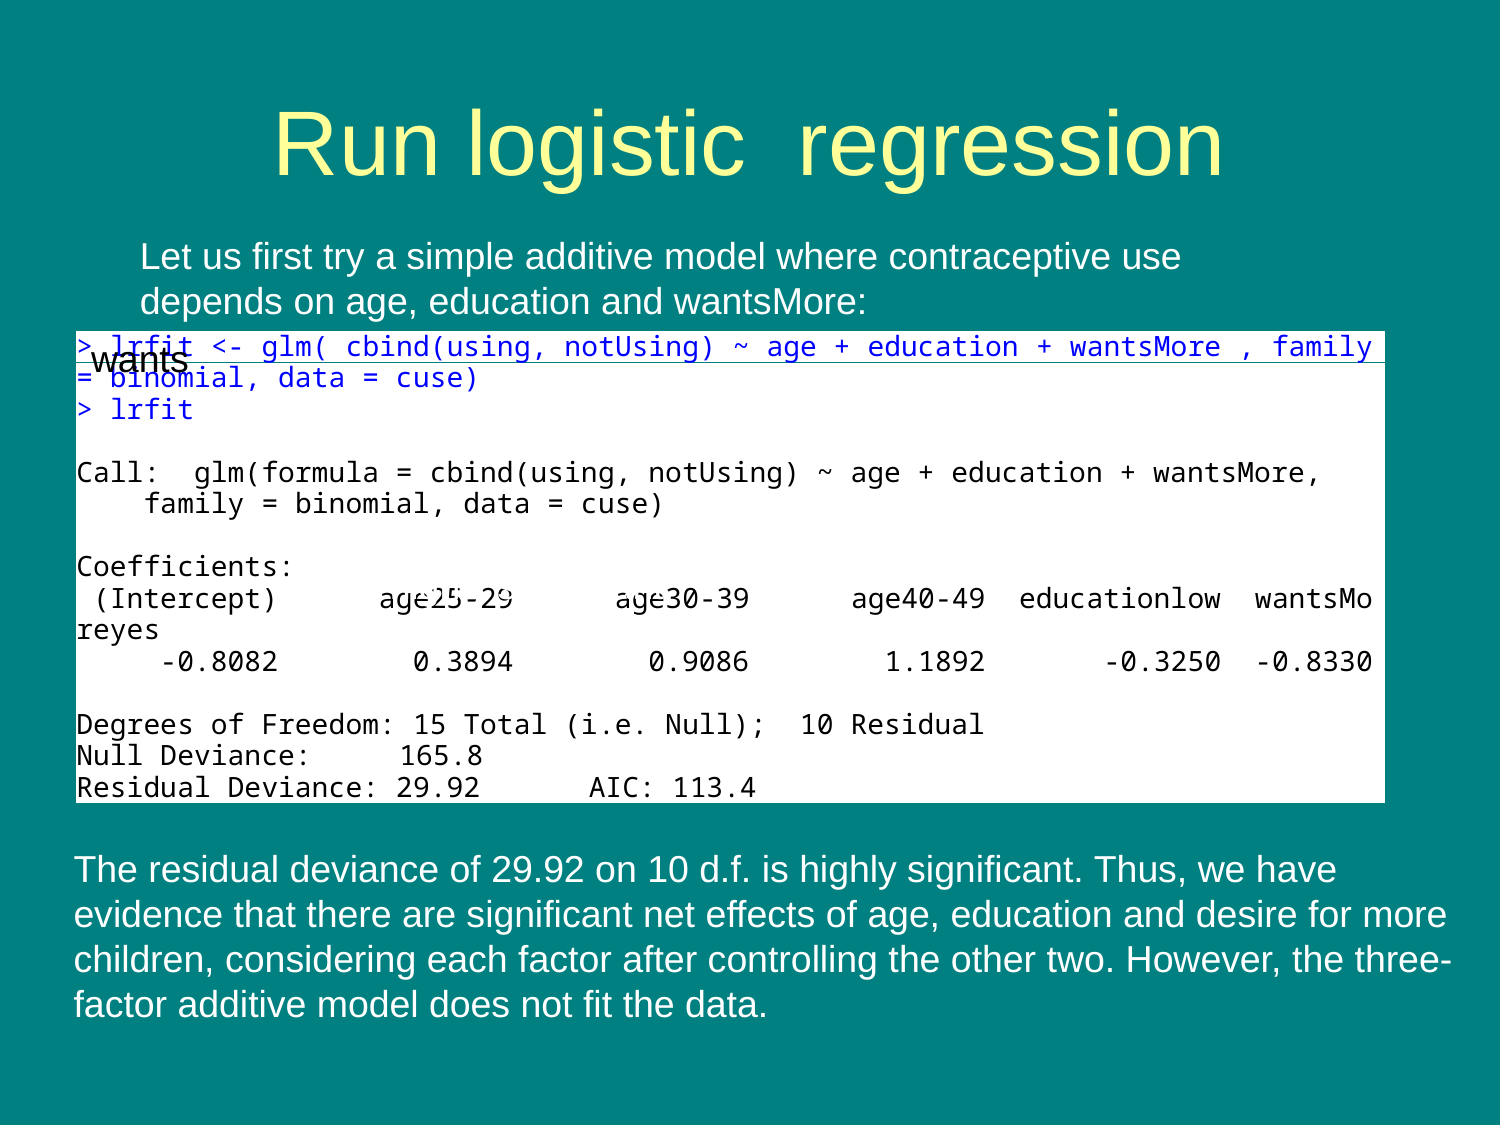

# Run logistic regression
Let us first try a simple additive model where contraceptive use depends on age, education and wantsMore:
wants
The residual deviance of 29.92 on 10 d.f. is highly significant:
The residual deviance of 29.92 on 10 d.f. is highly significant. Thus, we have evidence that there are significant net effects of age, education and desire for more children, considering each factor after controlling the other two. However, the three-factor additive model does not fit the data.